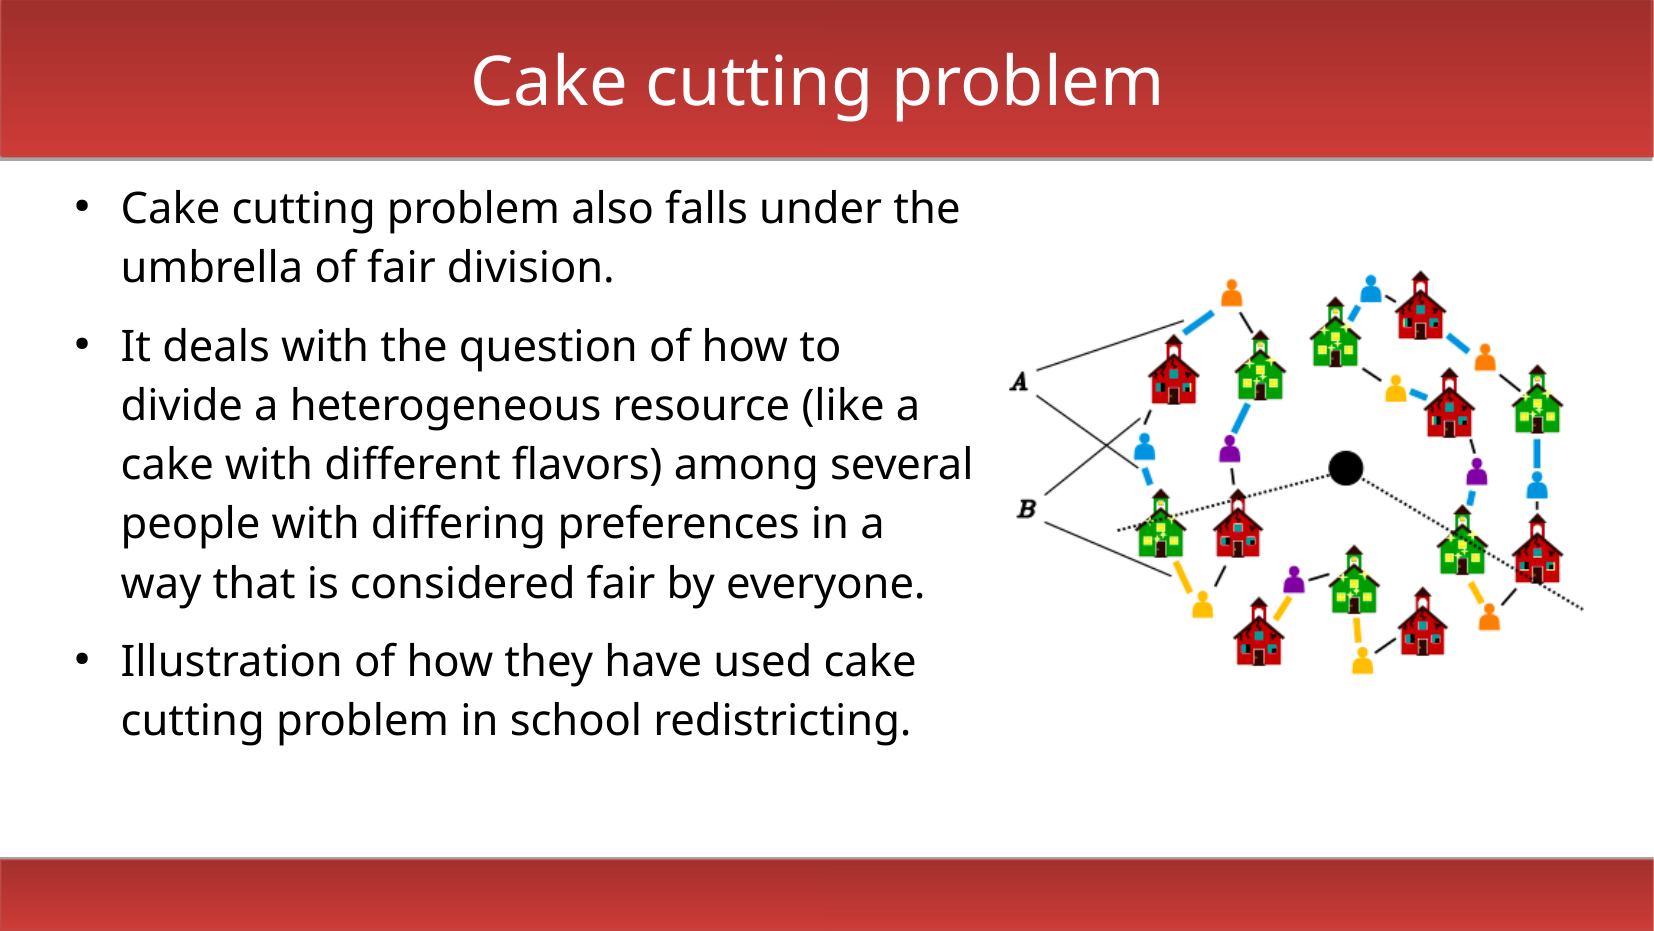

# Cake cutting problem
Cake cutting problem also falls under the umbrella of fair division.
It deals with the question of how to divide a heterogeneous resource (like a cake with different flavors) among several people with differing preferences in a way that is considered fair by everyone.
Illustration of how they have used cake cutting problem in school redistricting.